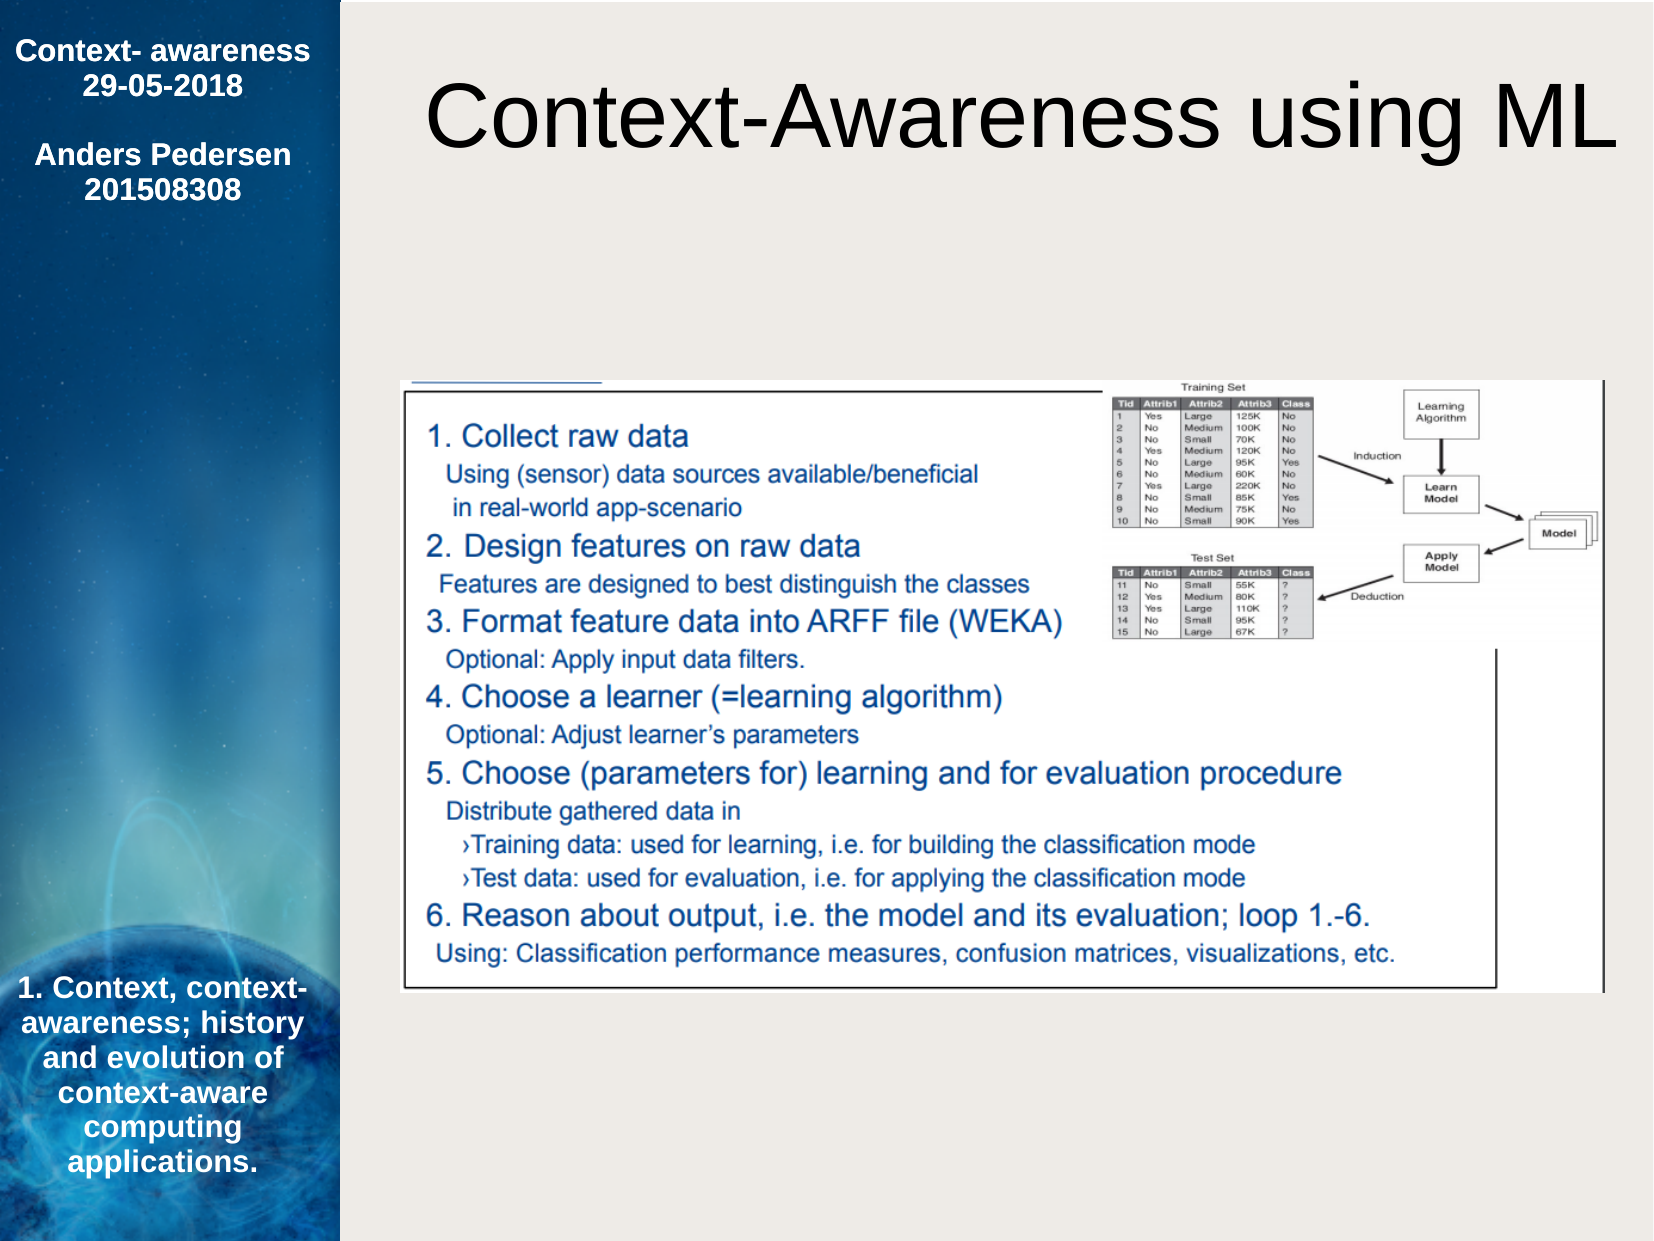

Context- awareness
29-05-2018
Anders Pedersen
201508308
Context- awareness
29-05-2018
Anders Pedersen
201508308
1. Context, context-awareness; history and evolution of context-aware computing applications.
# Agenda
Context-Awareness using ML